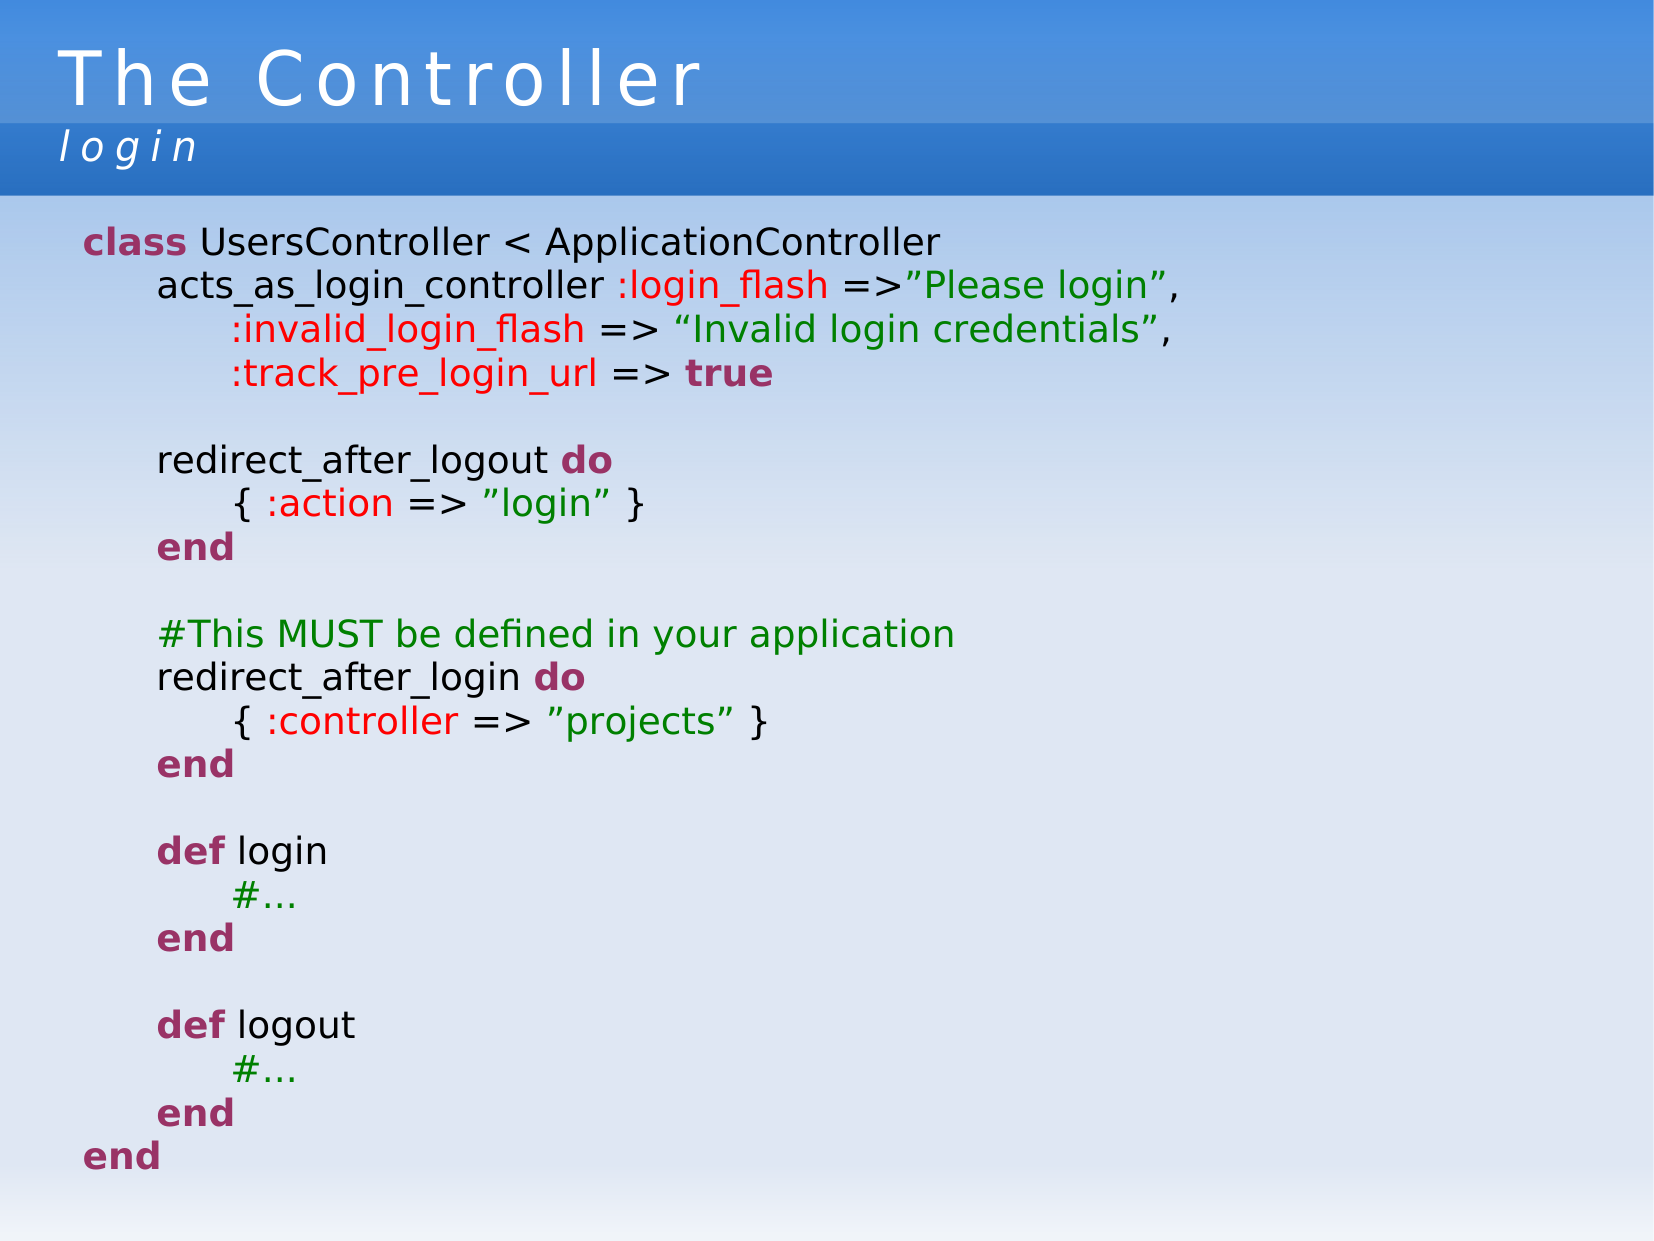

# The Controller login
class UsersController < ApplicationController
	acts_as_login_controller :login_flash =>”Please login”,
		:invalid_login_flash => “Invalid login credentials”,
		:track_pre_login_url => true
	redirect_after_logout do
		{ :action => ”login” }
	end
	#This MUST be defined in your application
	redirect_after_login do
		{ :controller => ”projects” }
	end
	def login
		#...
	end
	def logout
		#...
	end
end